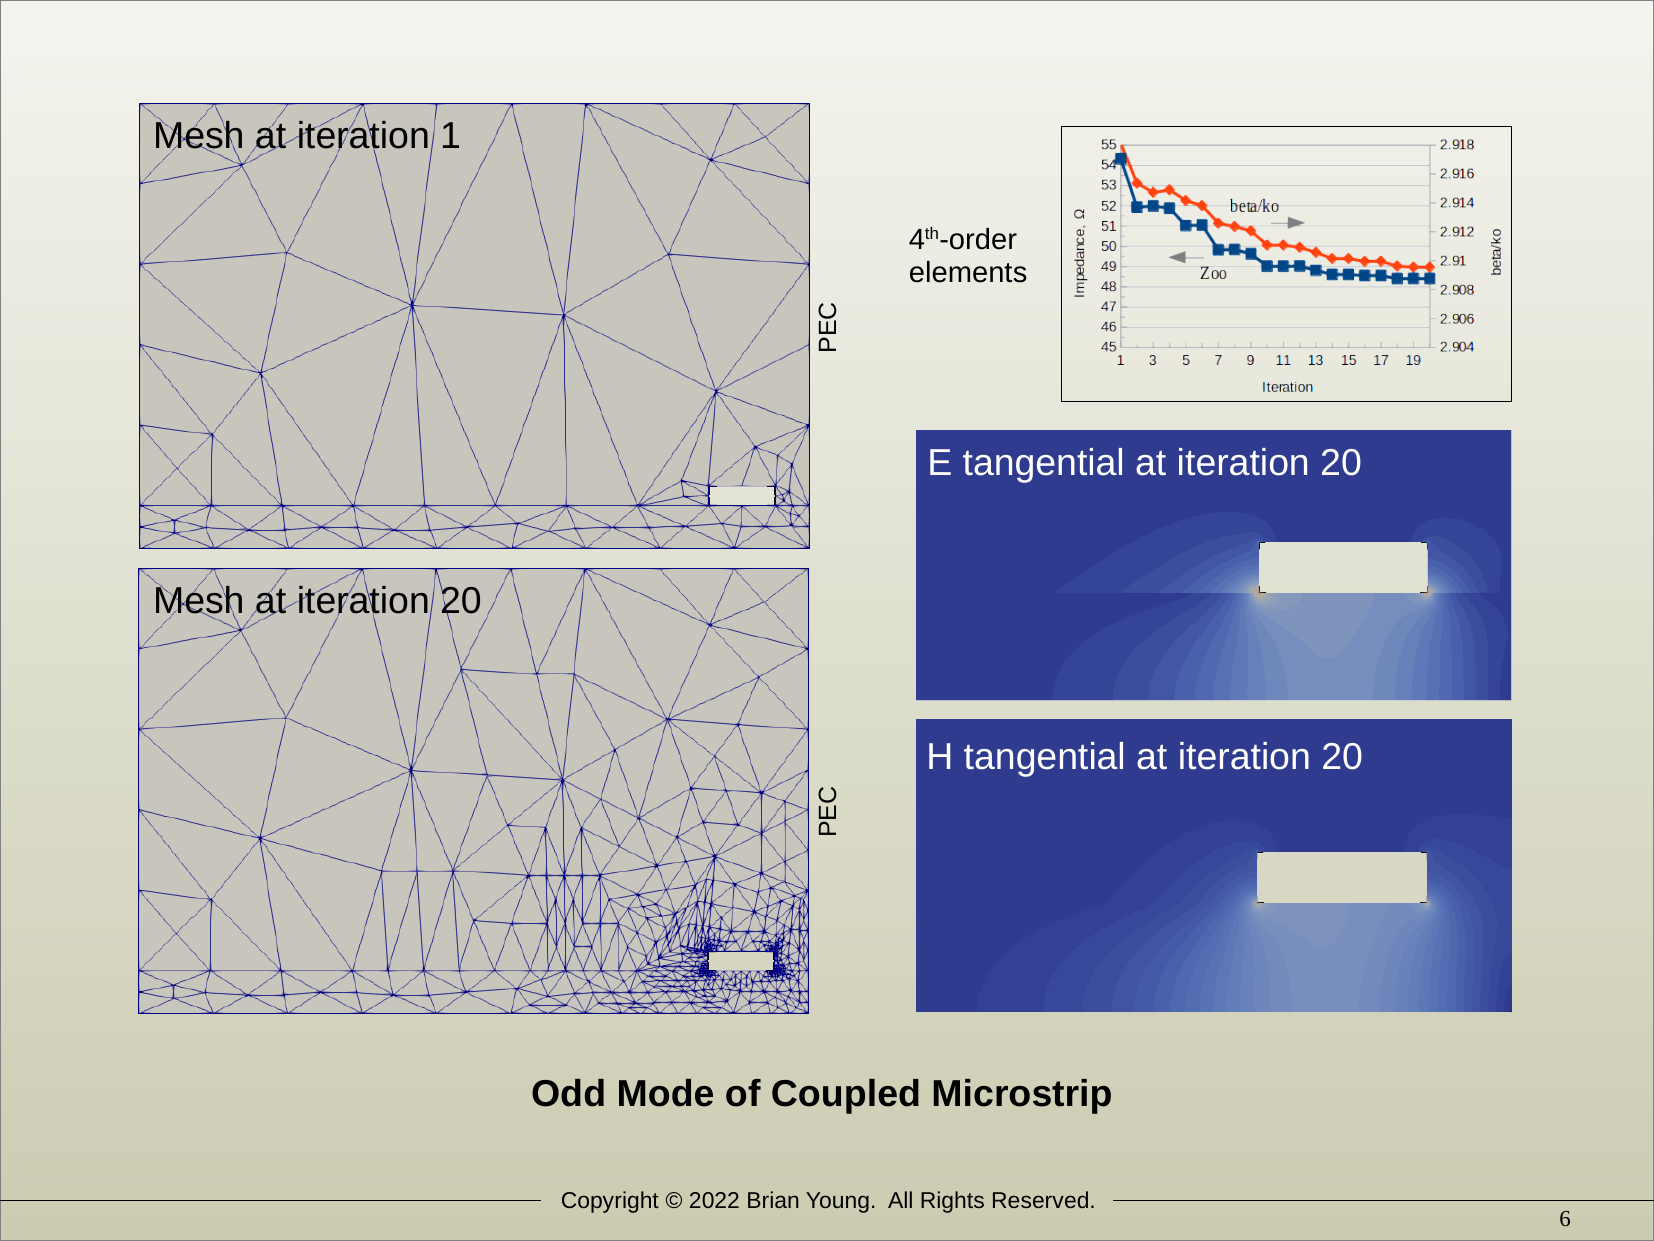

Mesh at iteration 1
4th-order
elements
PEC
E tangential at iteration 20
Mesh at iteration 20
H tangential at iteration 20
PEC
Odd Mode of Coupled Microstrip
6